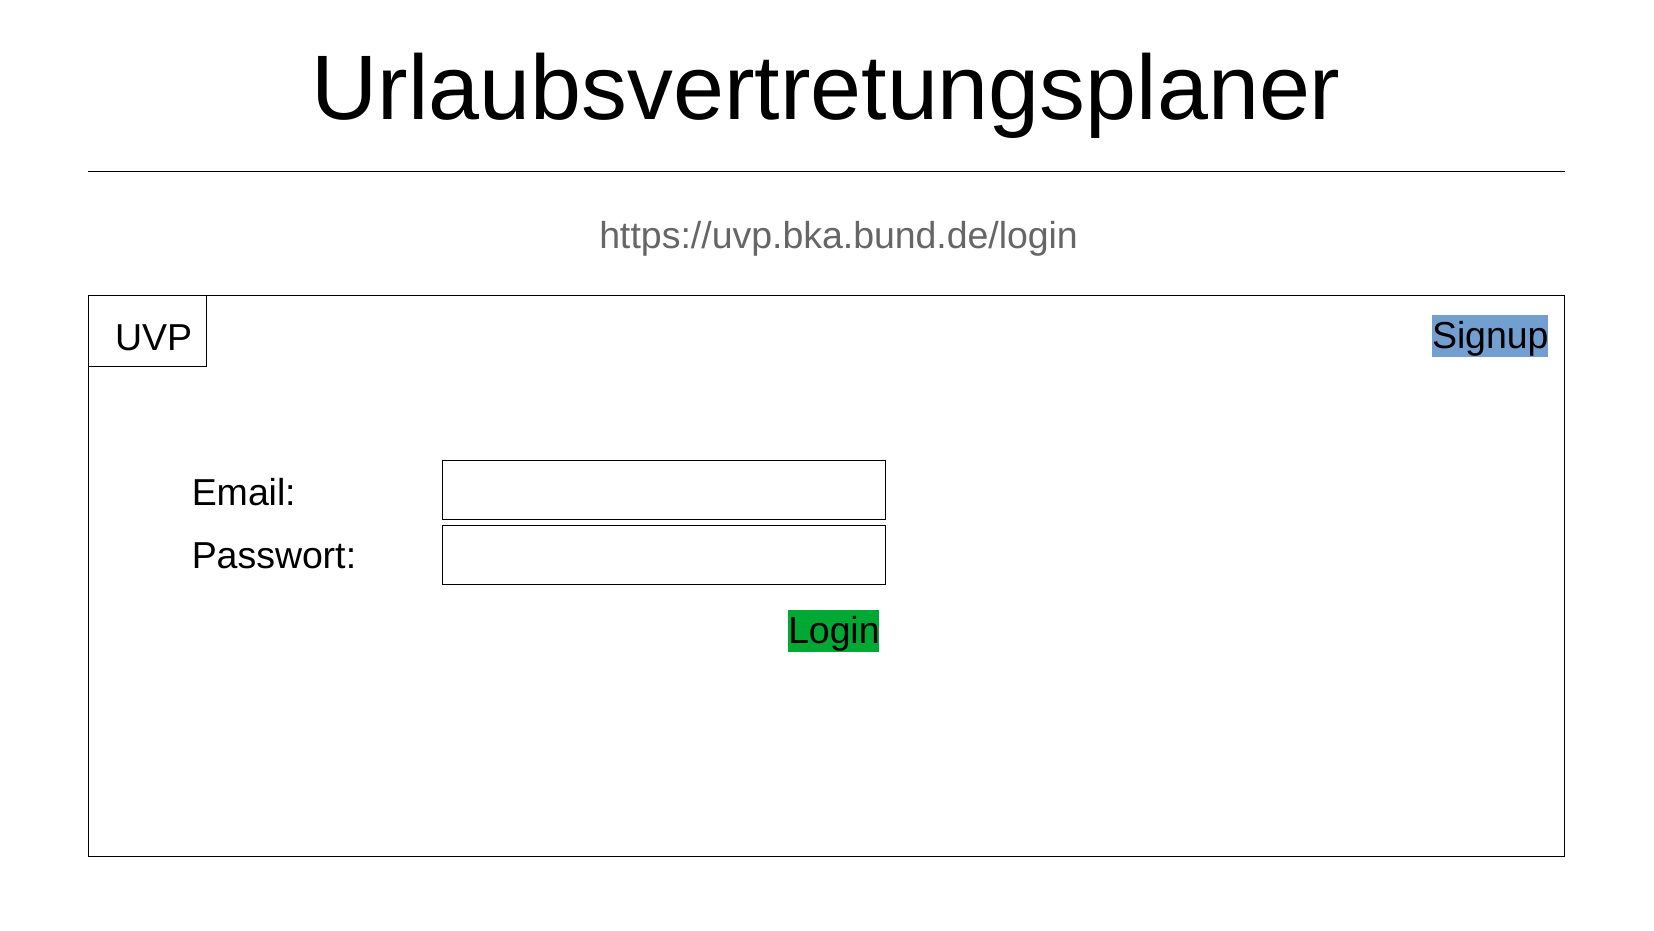

# Urlaubsvertretungsplaner
https://uvp.bka.bund.de/login
Signup
UVP
Email:
Passwort:
Login